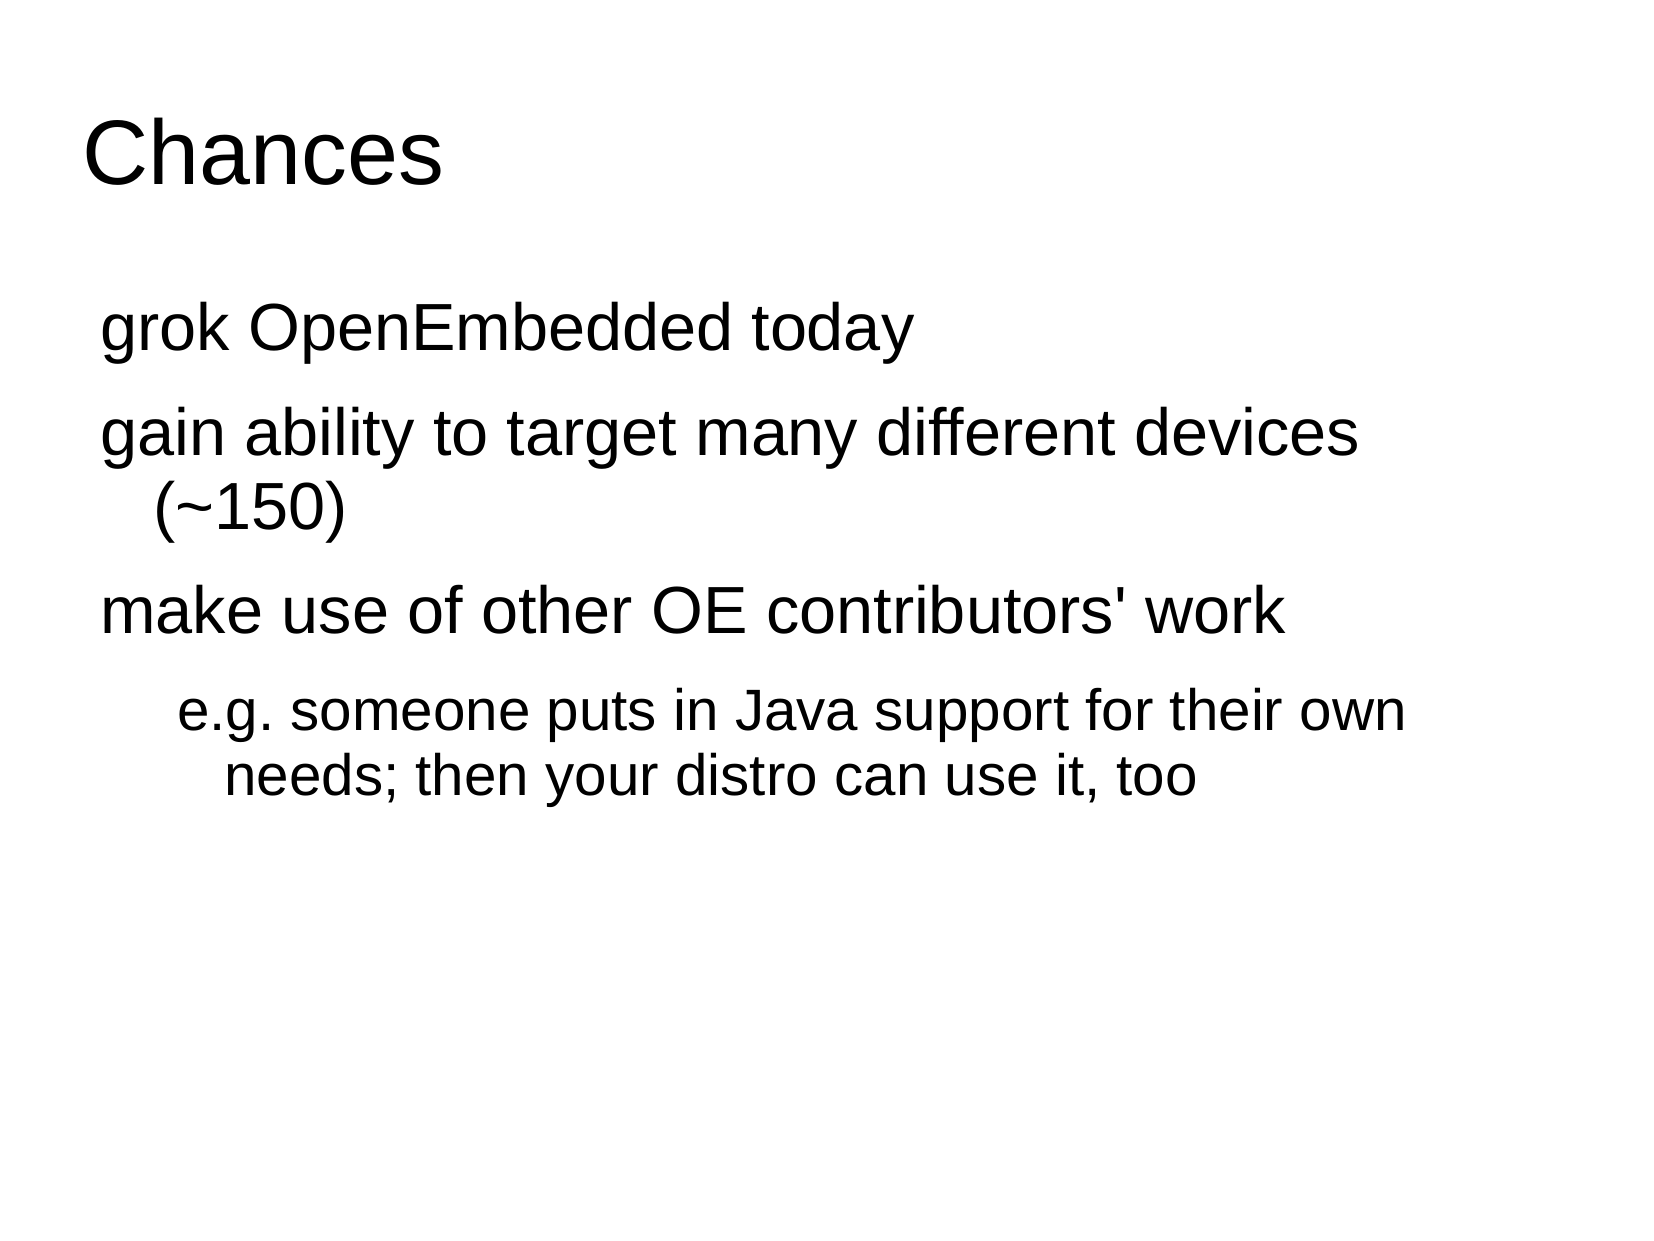

# Chances
grok OpenEmbedded today
gain ability to target many different devices (~150)
make use of other OE contributors' work
e.g. someone puts in Java support for their own needs; then your distro can use it, too